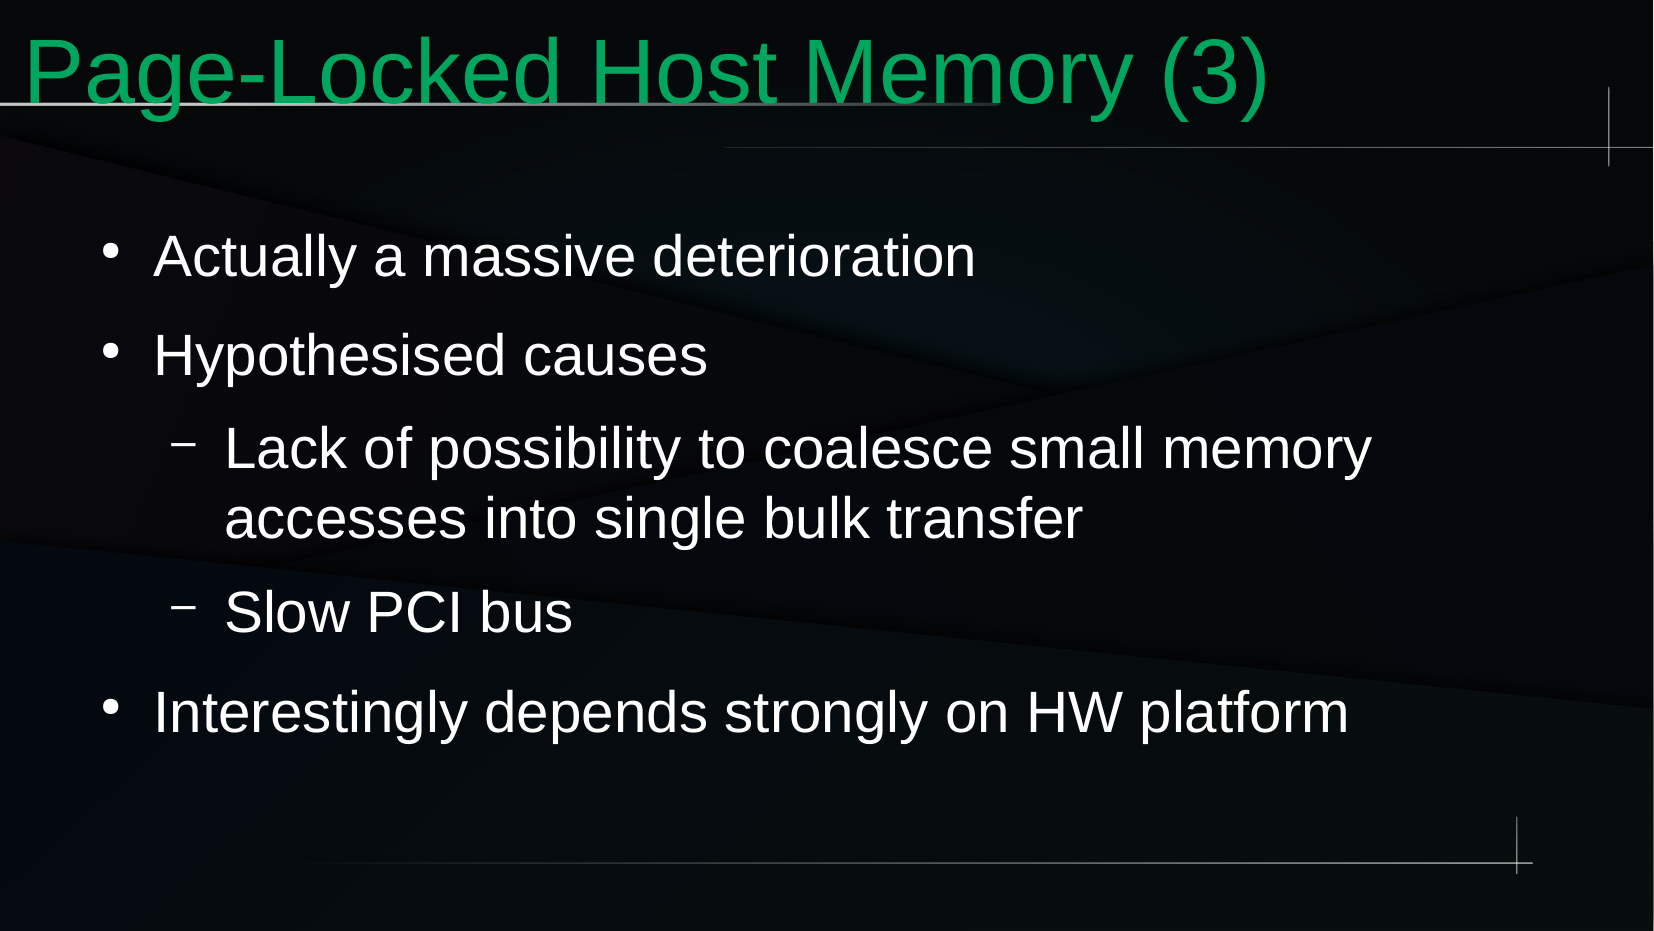

# Page-Locked Host Memory (3)
Actually a massive deterioration
Hypothesised causes
Lack of possibility to coalesce small memory accesses into single bulk transfer
Slow PCI bus
Interestingly depends strongly on HW platform